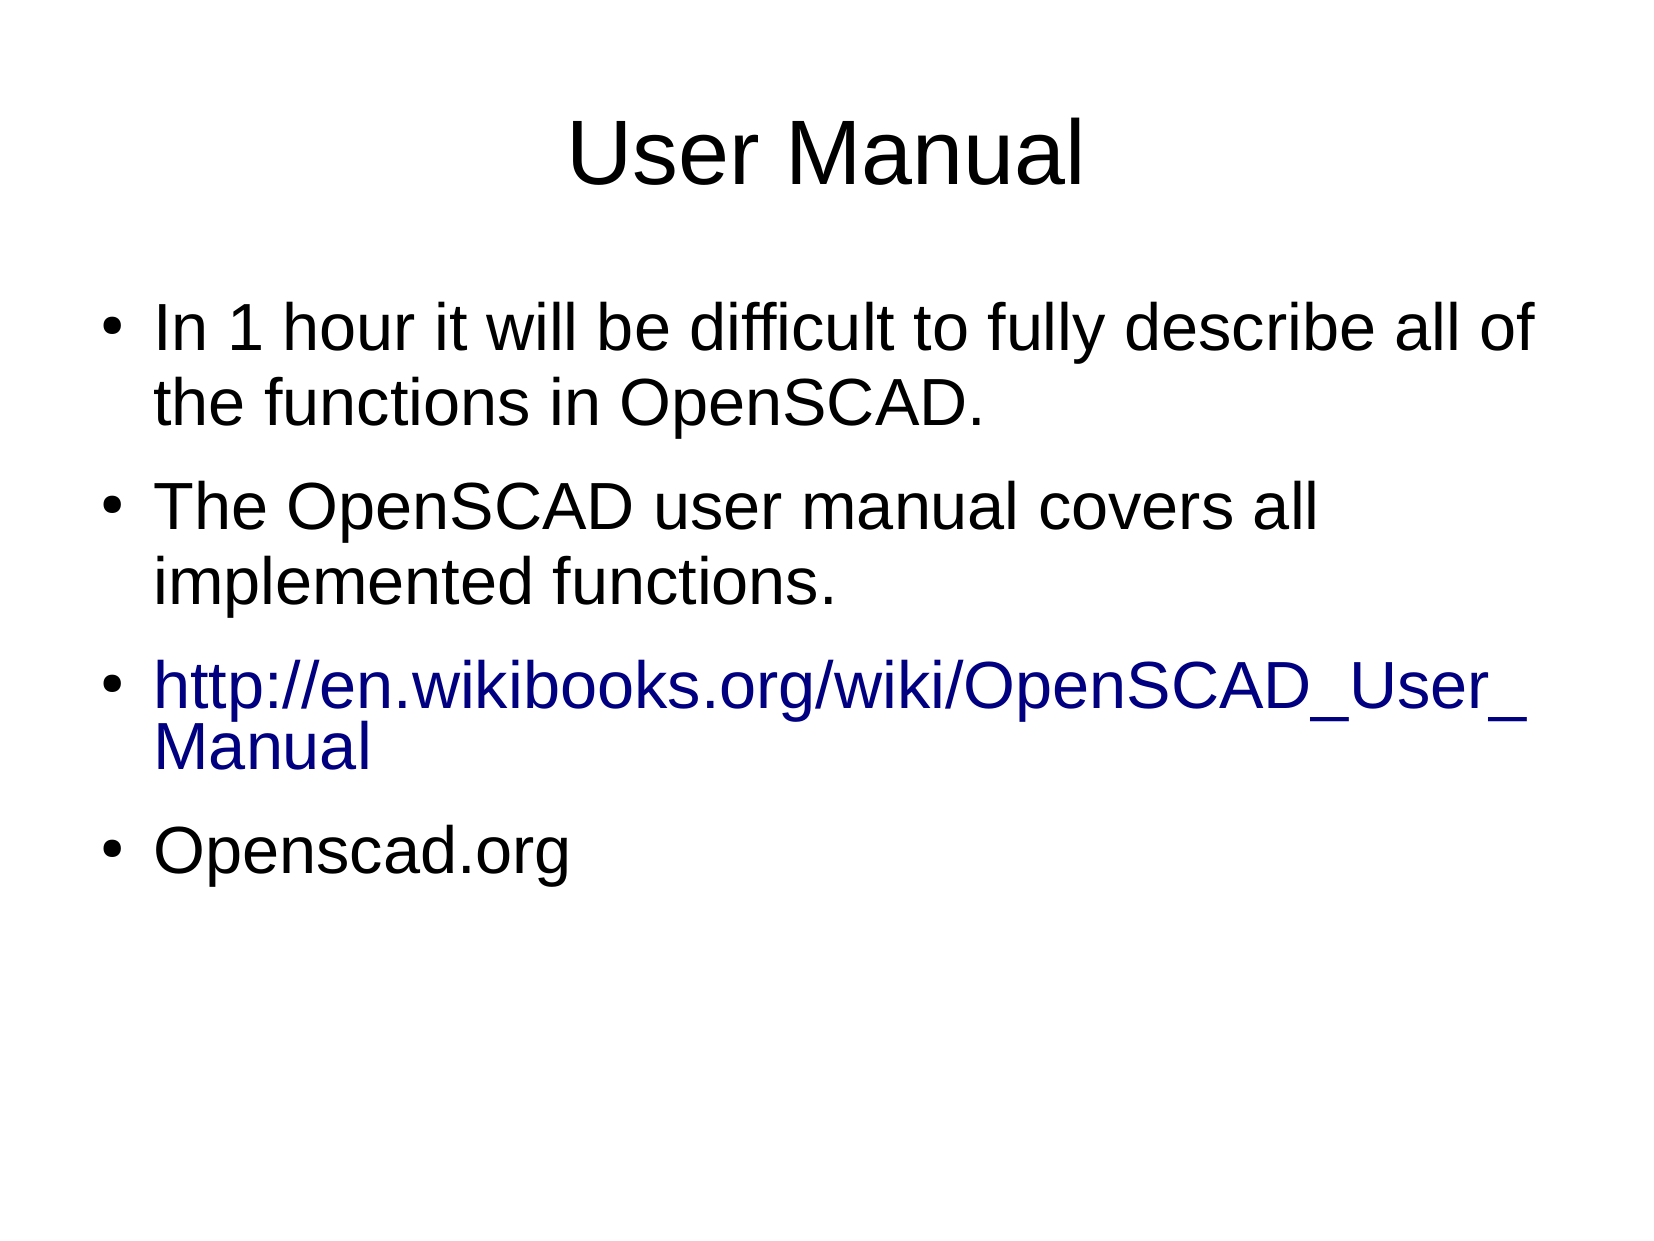

# User Manual
In 1 hour it will be difficult to fully describe all of the functions in OpenSCAD.
The OpenSCAD user manual covers all implemented functions.
http://en.wikibooks.org/wiki/OpenSCAD_User_Manual
Openscad.org